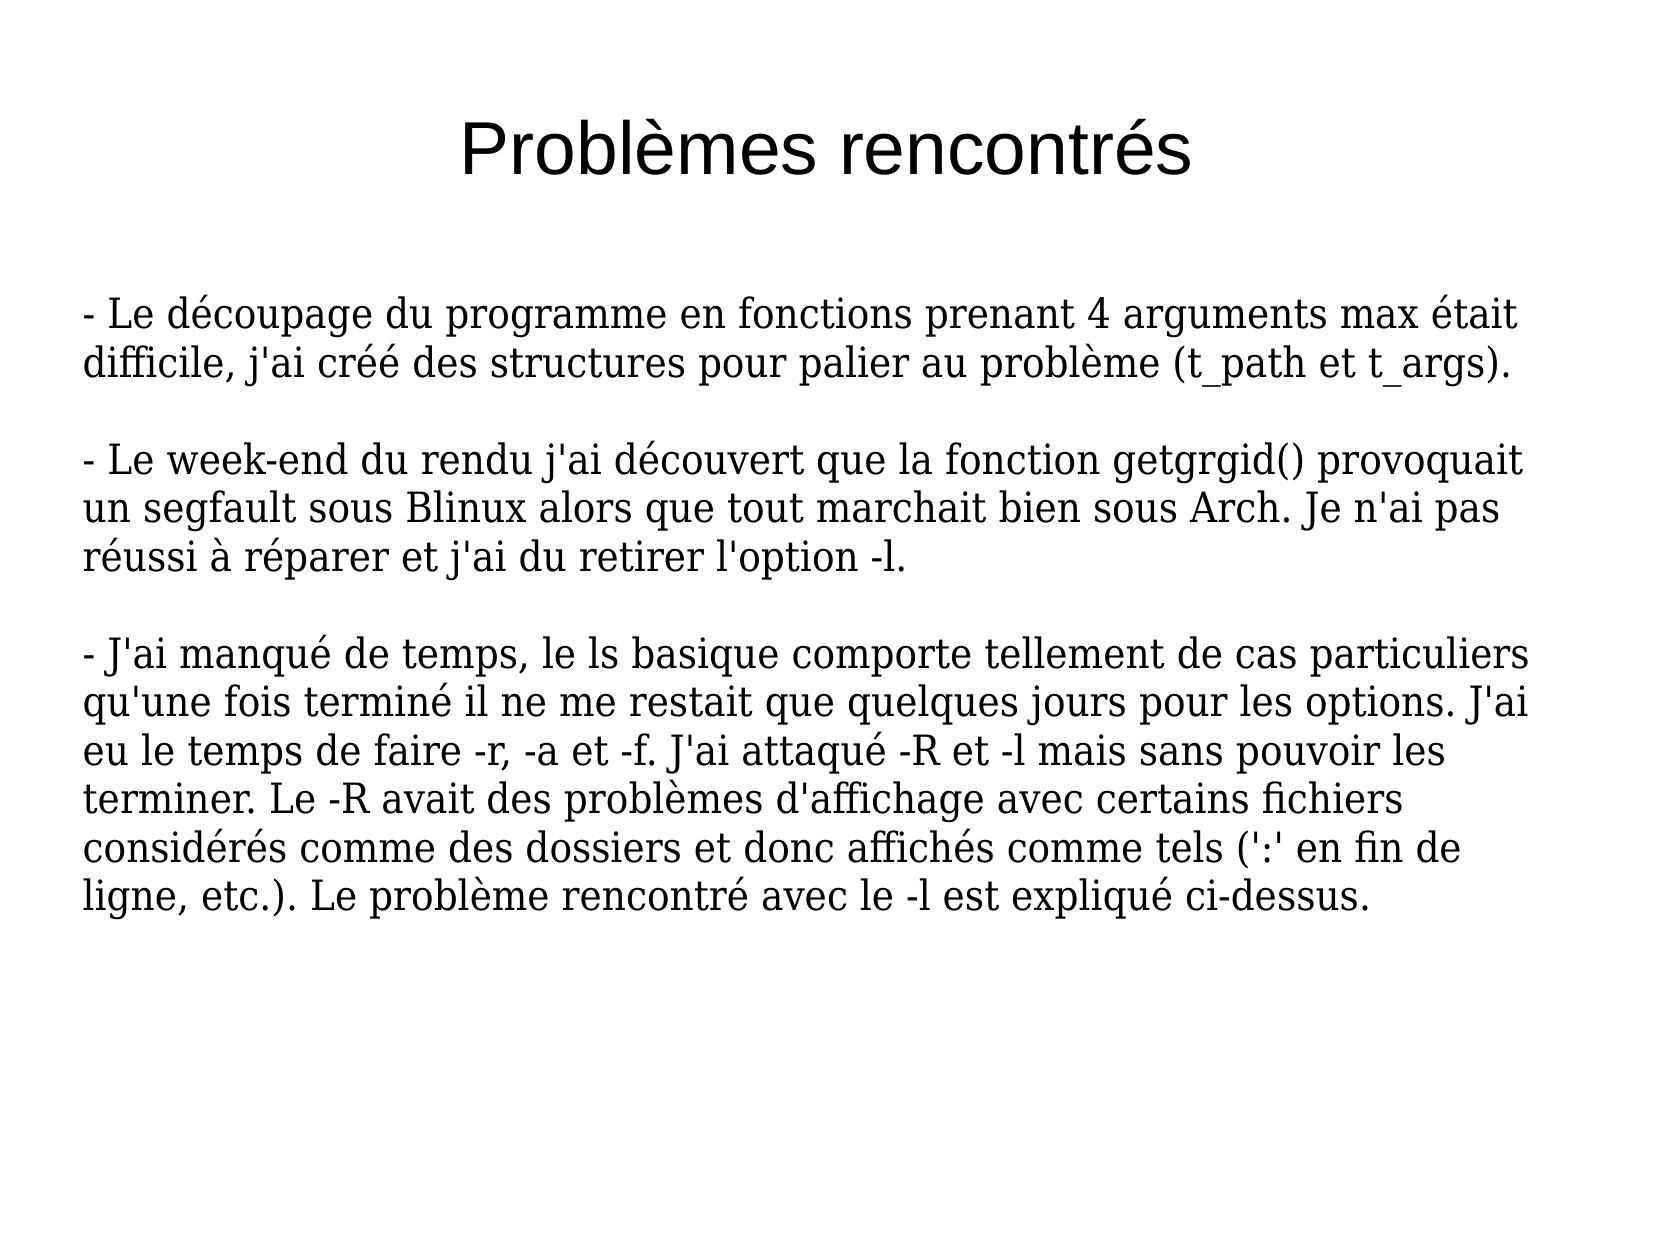

# Problèmes rencontrés
- Le découpage du programme en fonctions prenant 4 arguments max était difficile, j'ai créé des structures pour palier au problème (t_path et t_args).
- Le week-end du rendu j'ai découvert que la fonction getgrgid() provoquait un segfault sous Blinux alors que tout marchait bien sous Arch. Je n'ai pas réussi à réparer et j'ai du retirer l'option -l.
- J'ai manqué de temps, le ls basique comporte tellement de cas particuliers qu'une fois terminé il ne me restait que quelques jours pour les options. J'ai eu le temps de faire -r, -a et -f. J'ai attaqué -R et -l mais sans pouvoir les terminer. Le -R avait des problèmes d'affichage avec certains fichiers considérés comme des dossiers et donc affichés comme tels (':' en fin de ligne, etc.). Le problème rencontré avec le -l est expliqué ci-dessus.